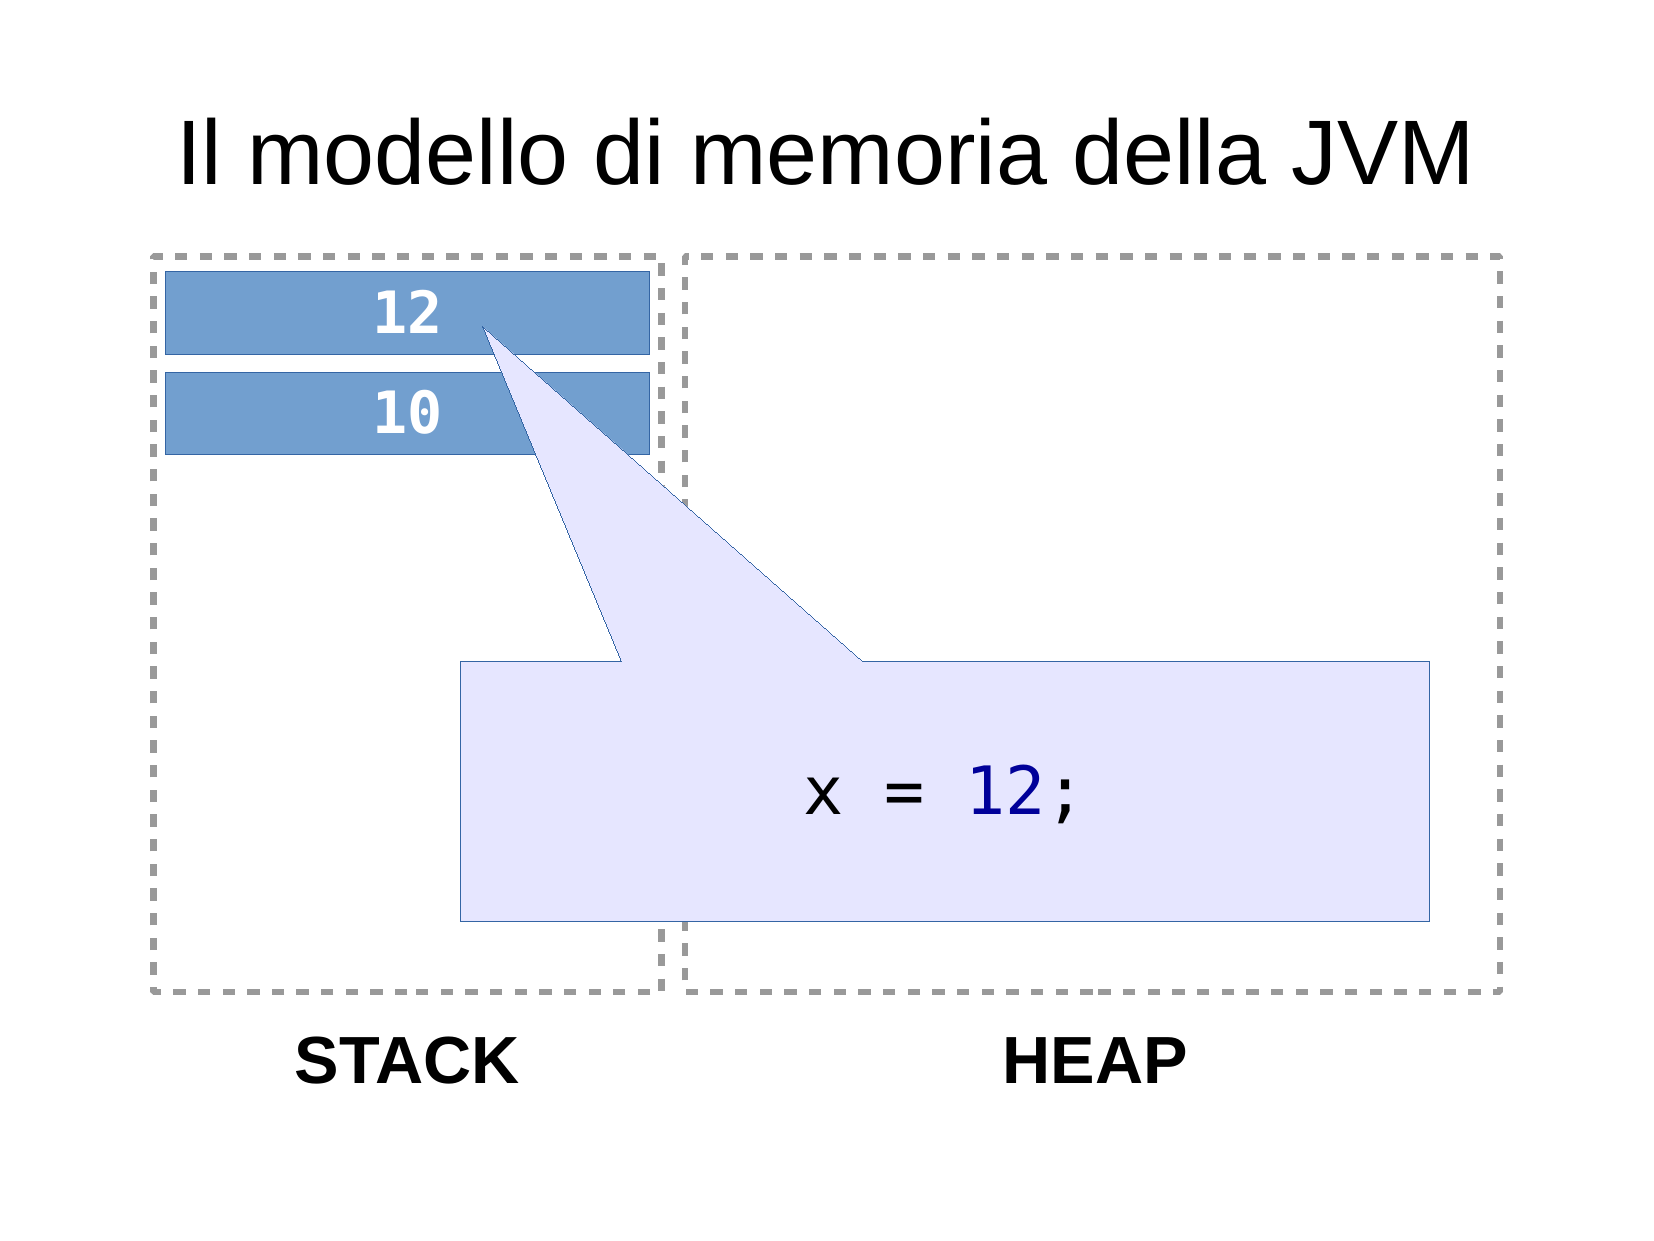

# Il modello di memoria della JVM
12
10
x = 12;
STACK
HEAP